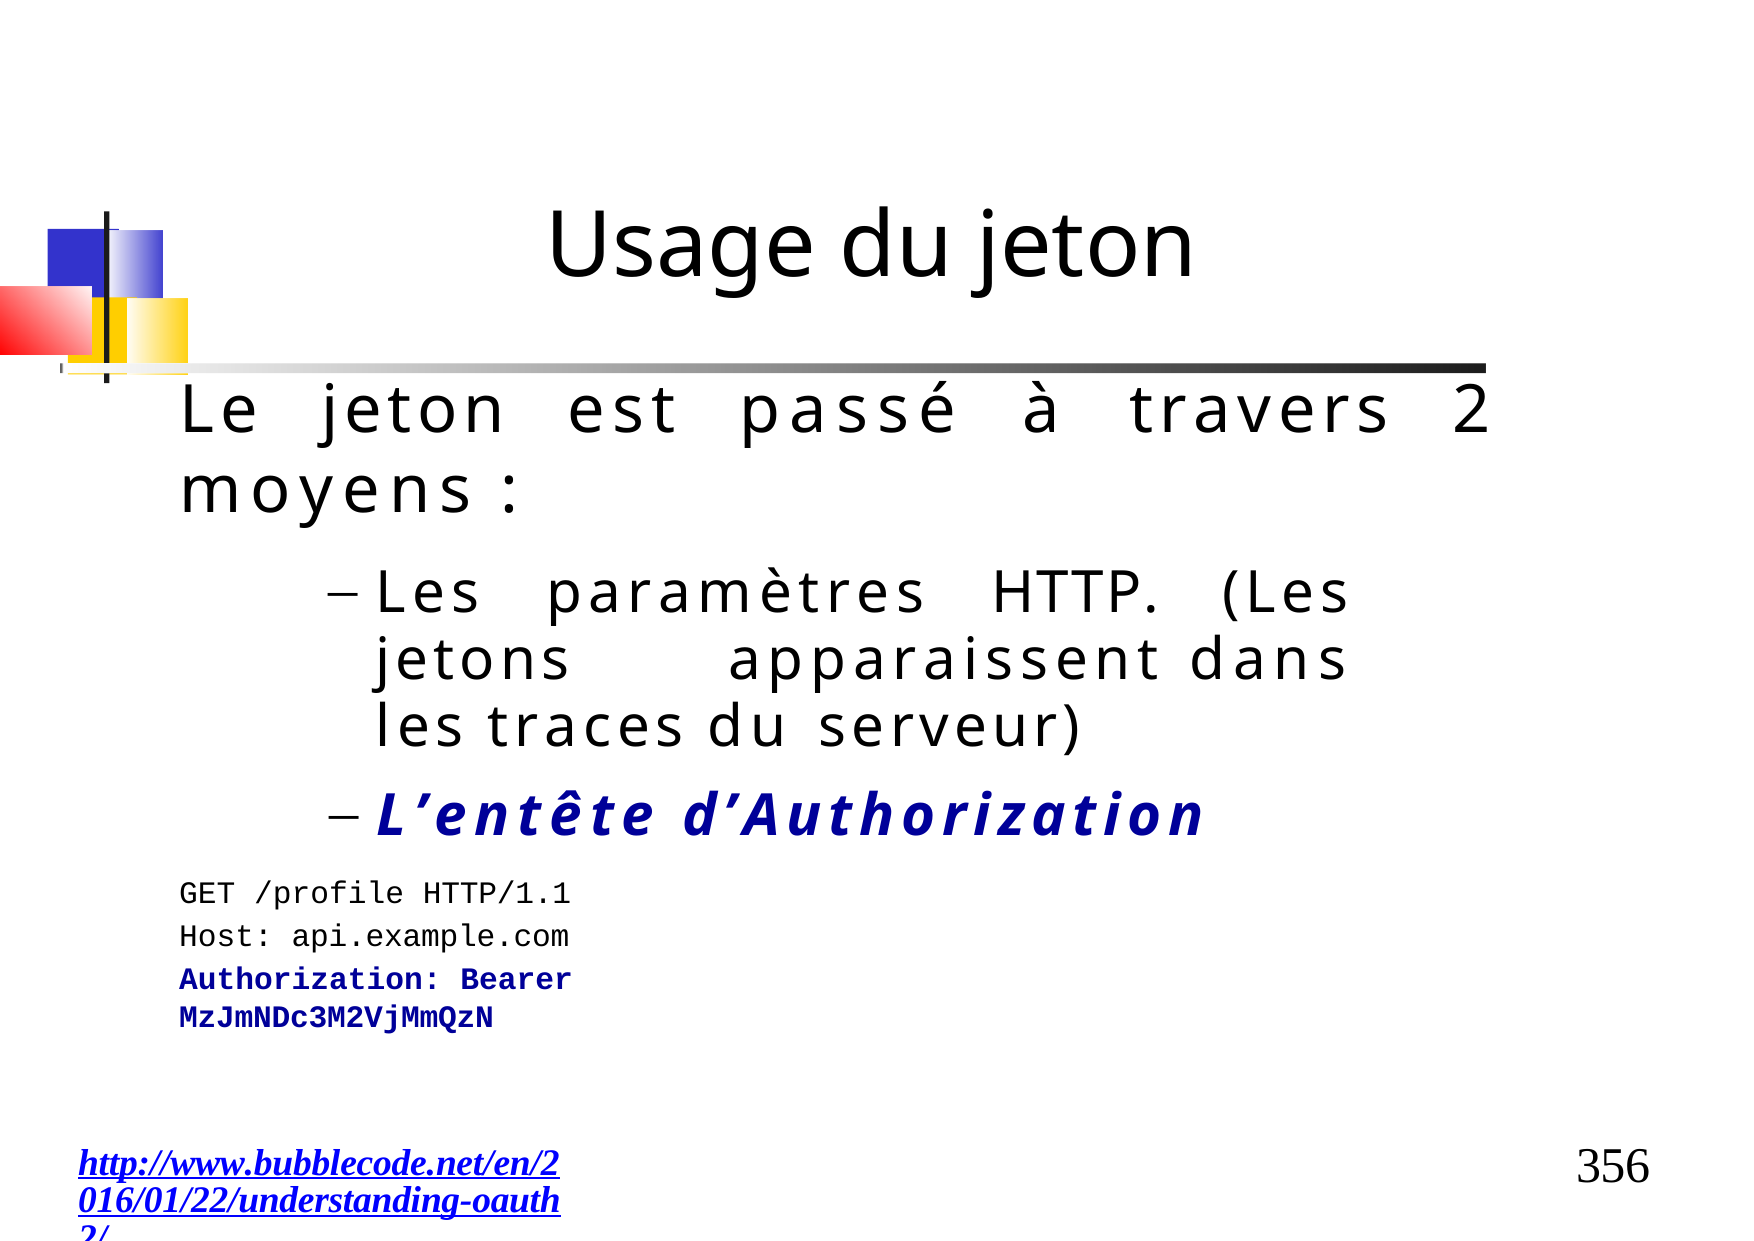

# Usage du jeton
Le jeton est passé à travers 2 moyens :
Les paramètres HTTP. (Les jetons 	apparaissent dans les traces du 	serveur)
L’entête d’Authorization
GET /profile HTTP/1.1 Host: api.example.com
Authorization: Bearer MzJmNDc3M2VjMmQzN
http://www.bubblecode.net/en/2016/01/22/understanding-oauth2/
356